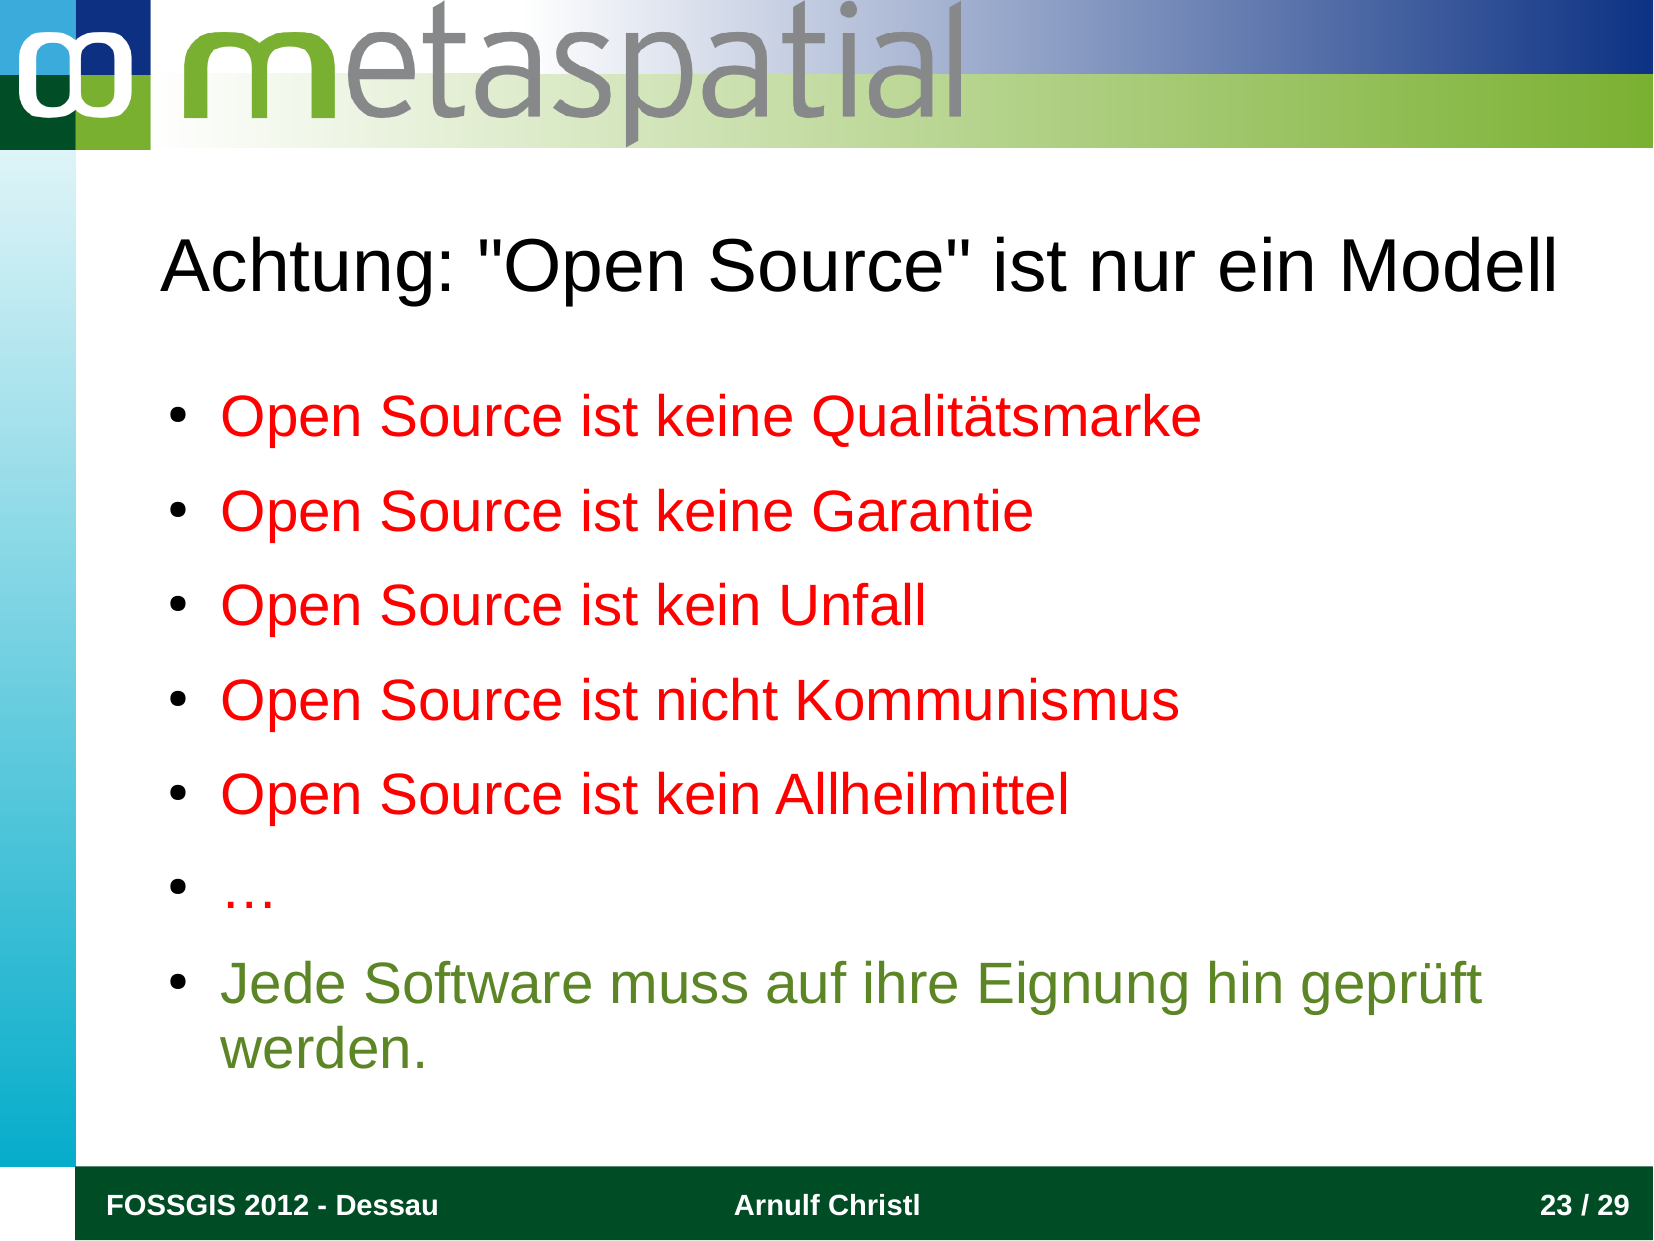

# Achtung: "Open Source" ist nur ein Modell
Open Source ist keine Qualitätsmarke
Open Source ist keine Garantie
Open Source ist kein Unfall
Open Source ist nicht Kommunismus
Open Source ist kein Allheilmittel
…
Jede Software muss auf ihre Eignung hin geprüft werden.
FOSSGIS 2012 - Dessau
Arnulf Christl
23